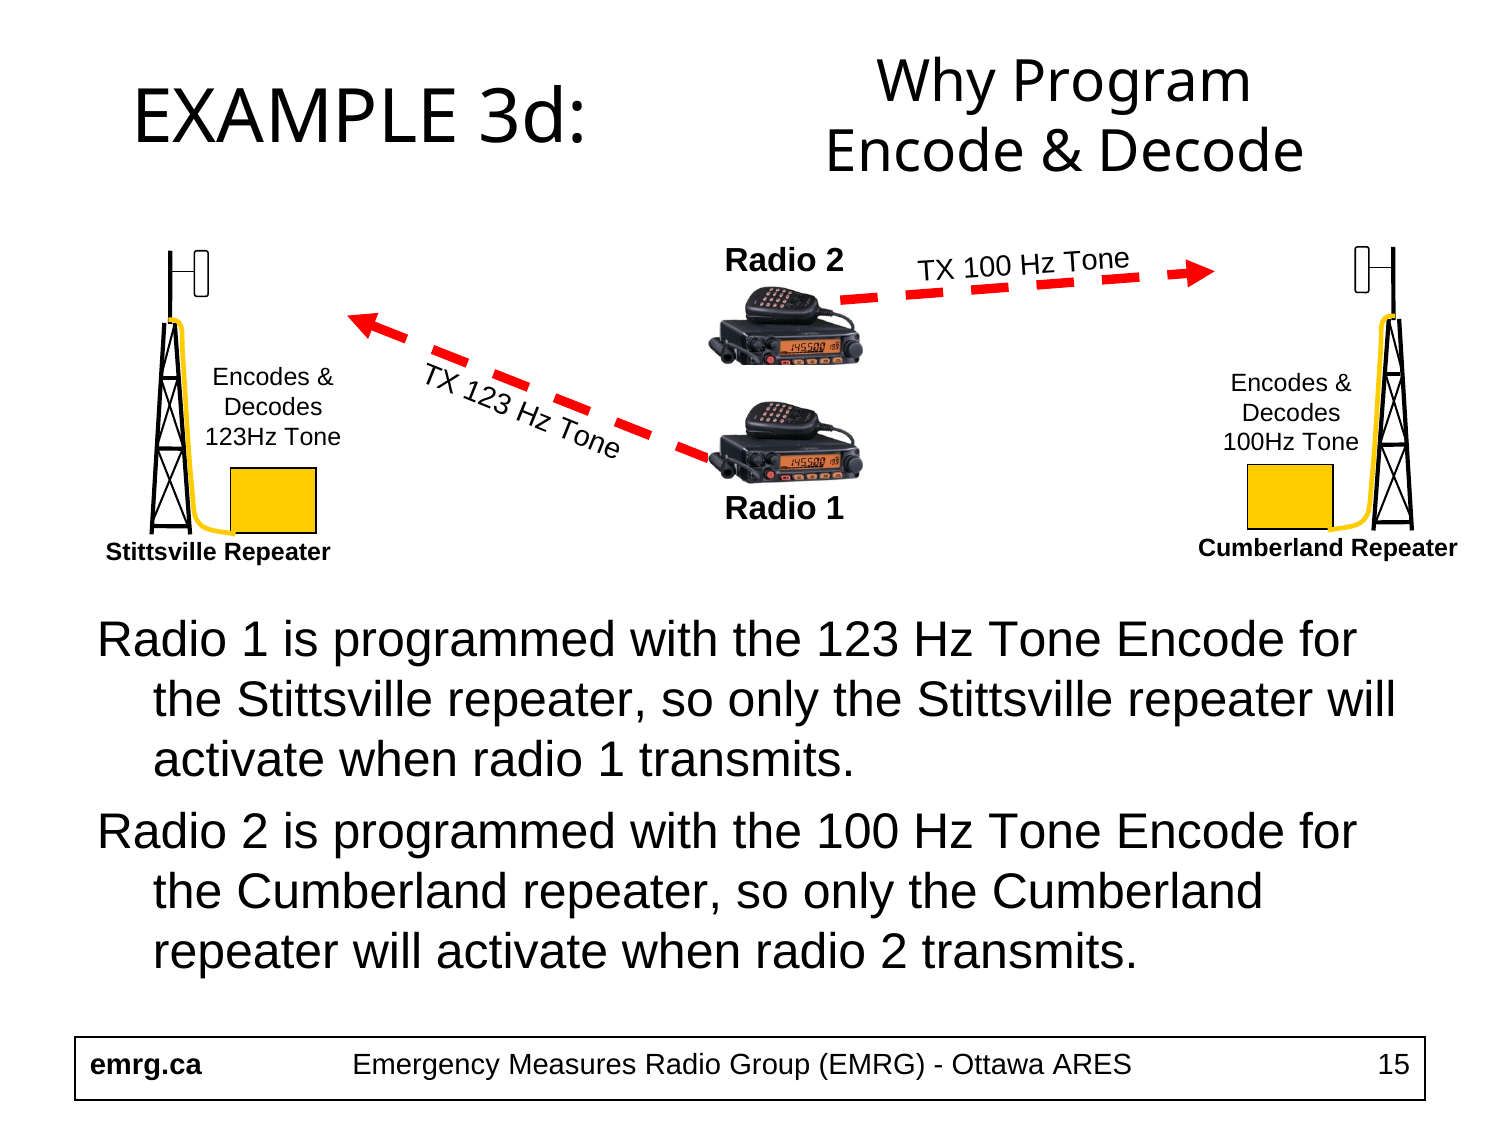

# EXAMPLE 3d:
Why Program
Encode & Decode
Radio 2
TX 100 Hz Tone
Encodes & Decodes 123Hz Tone
Encodes & Decodes 100Hz Tone
TX 123 Hz Tone
Radio 1
Cumberland Repeater
Stittsville Repeater
Radio 1 is programmed with the 123 Hz Tone Encode for the Stittsville repeater, so only the Stittsville repeater will activate when radio 1 transmits.
Radio 2 is programmed with the 100 Hz Tone Encode for the Cumberland repeater, so only the Cumberland repeater will activate when radio 2 transmits.
Emergency Measures Radio Group (EMRG) - Ottawa ARES